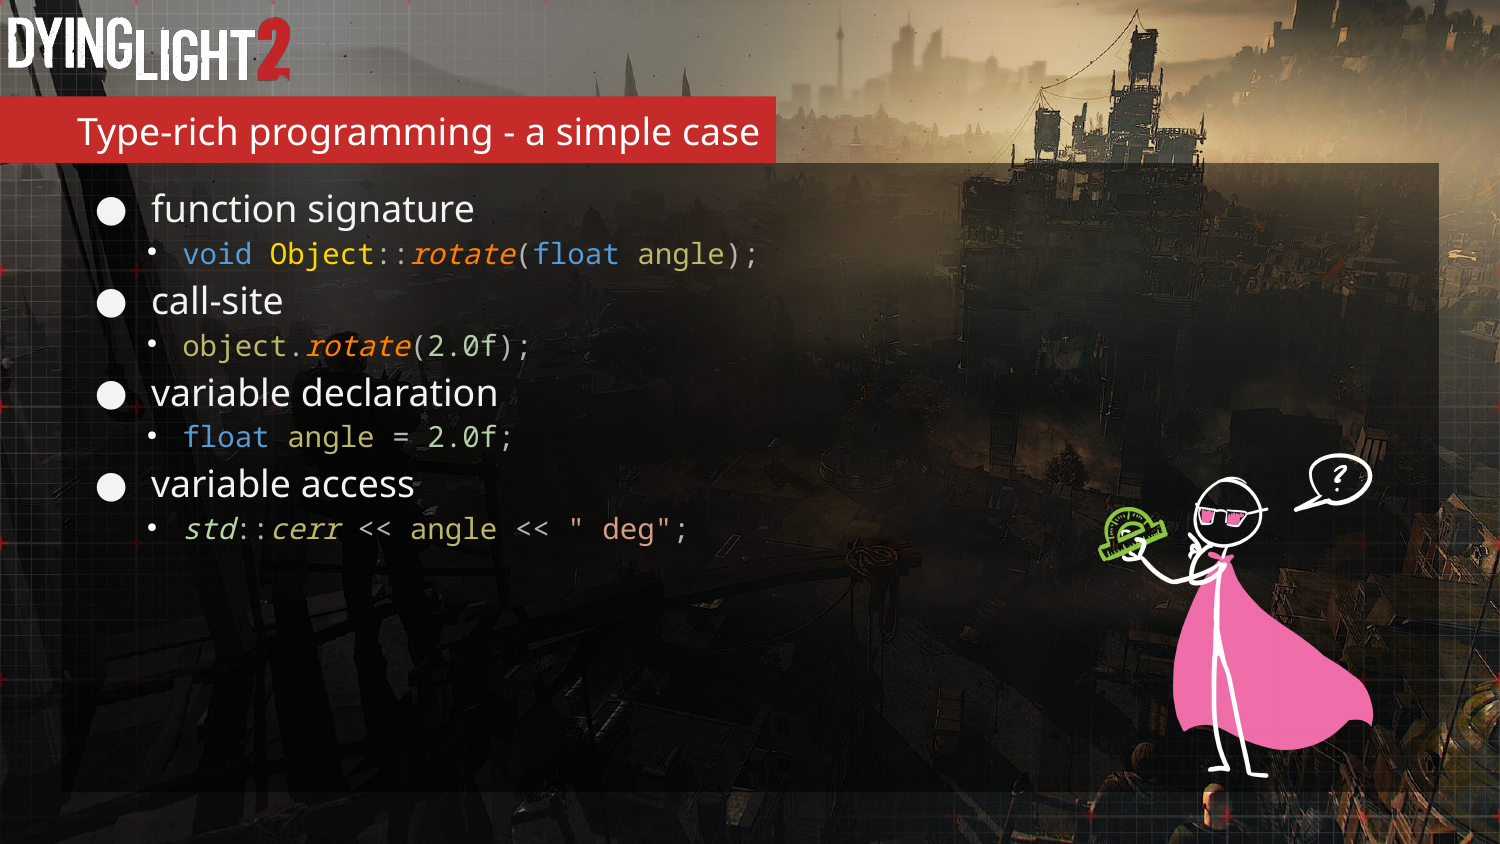

Type-rich programming - a simple case
function signature
void Object::rotate(float angle);
call-site
object.rotate(2.0f);
variable declaration
float angle = 2.0f;
variable access
std::cerr << angle << " deg";